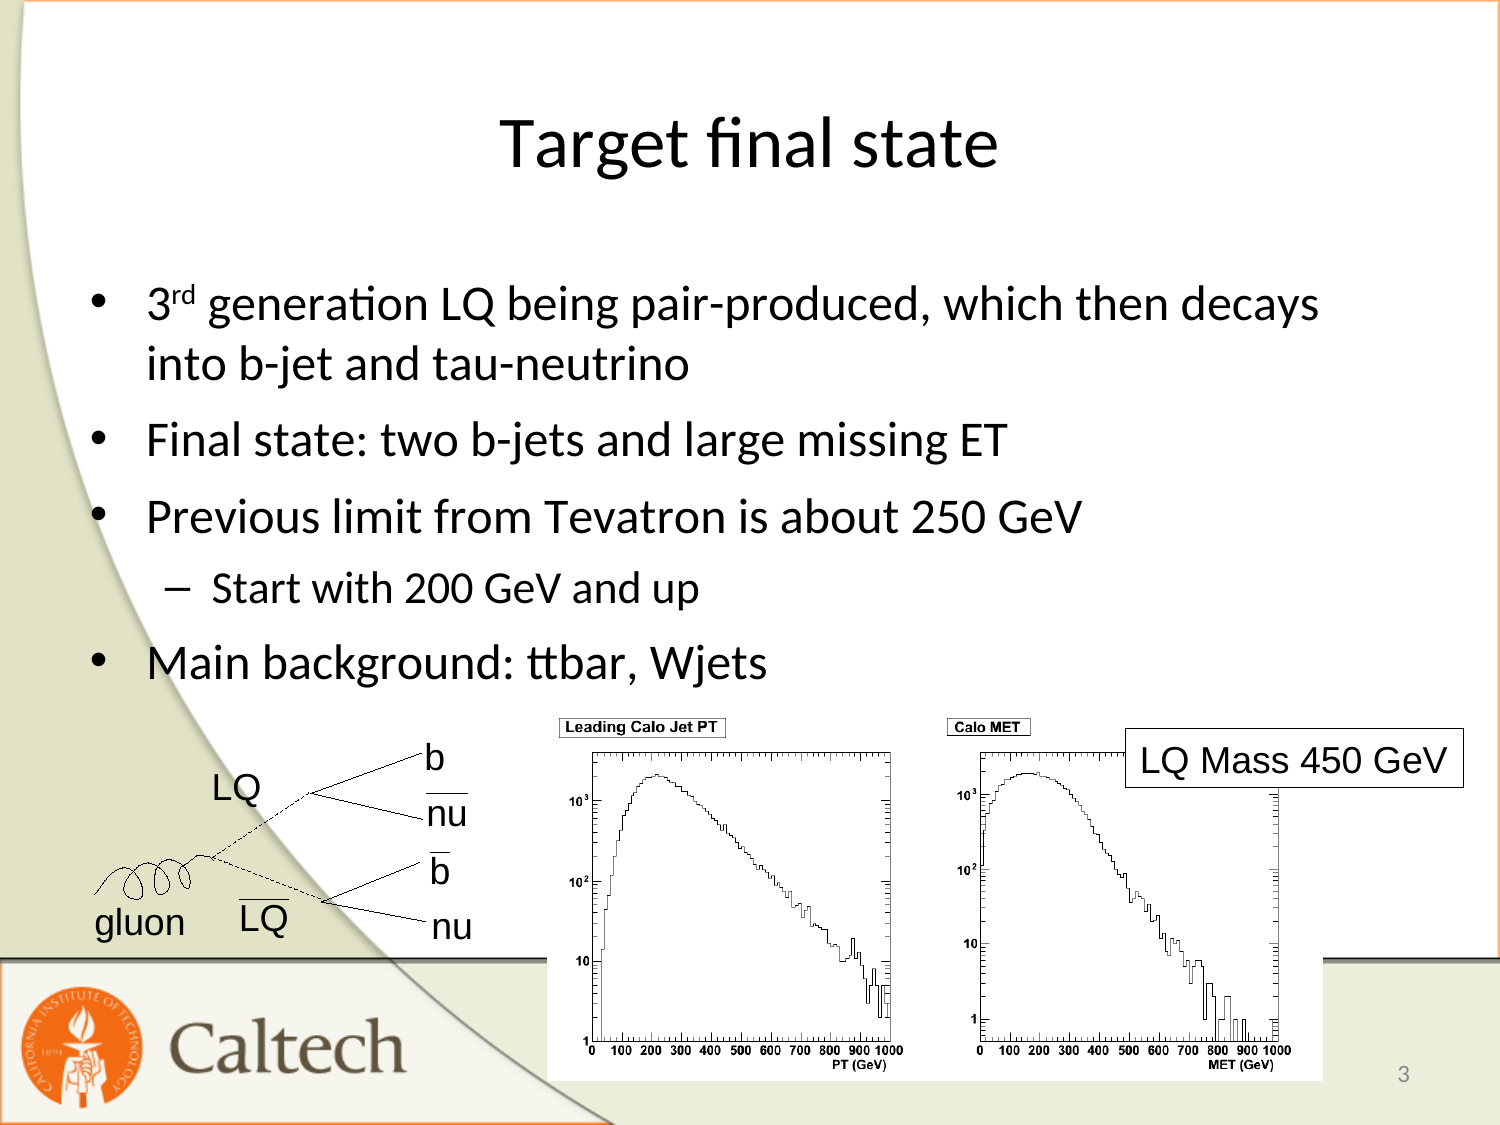

# Target final state
3rd generation LQ being pair-produced, which then decays into b-jet and tau-neutrino
Final state: two b-jets and large missing ET
Previous limit from Tevatron is about 250 GeV
Start with 200 GeV and up
Main background: ttbar, Wjets
b
LQ
nu
b
LQ
gluon
nu
LQ Mass 450 GeV
Yi Chen, LQ3 Meeting, June 17, 2011
3